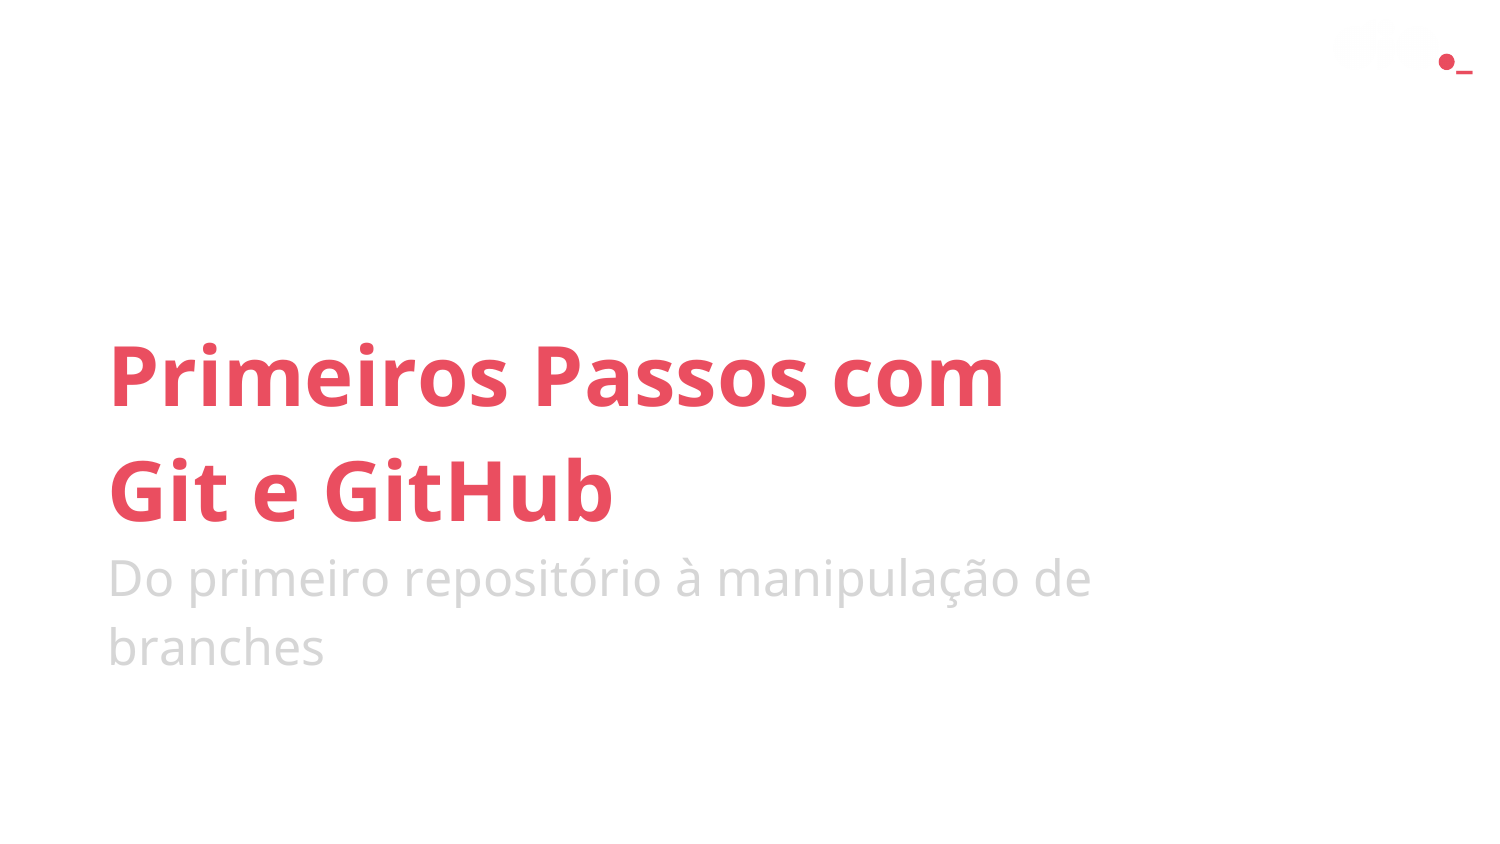

Primeiros Passos com
Git e GitHub
Do primeiro repositório à manipulação de branches